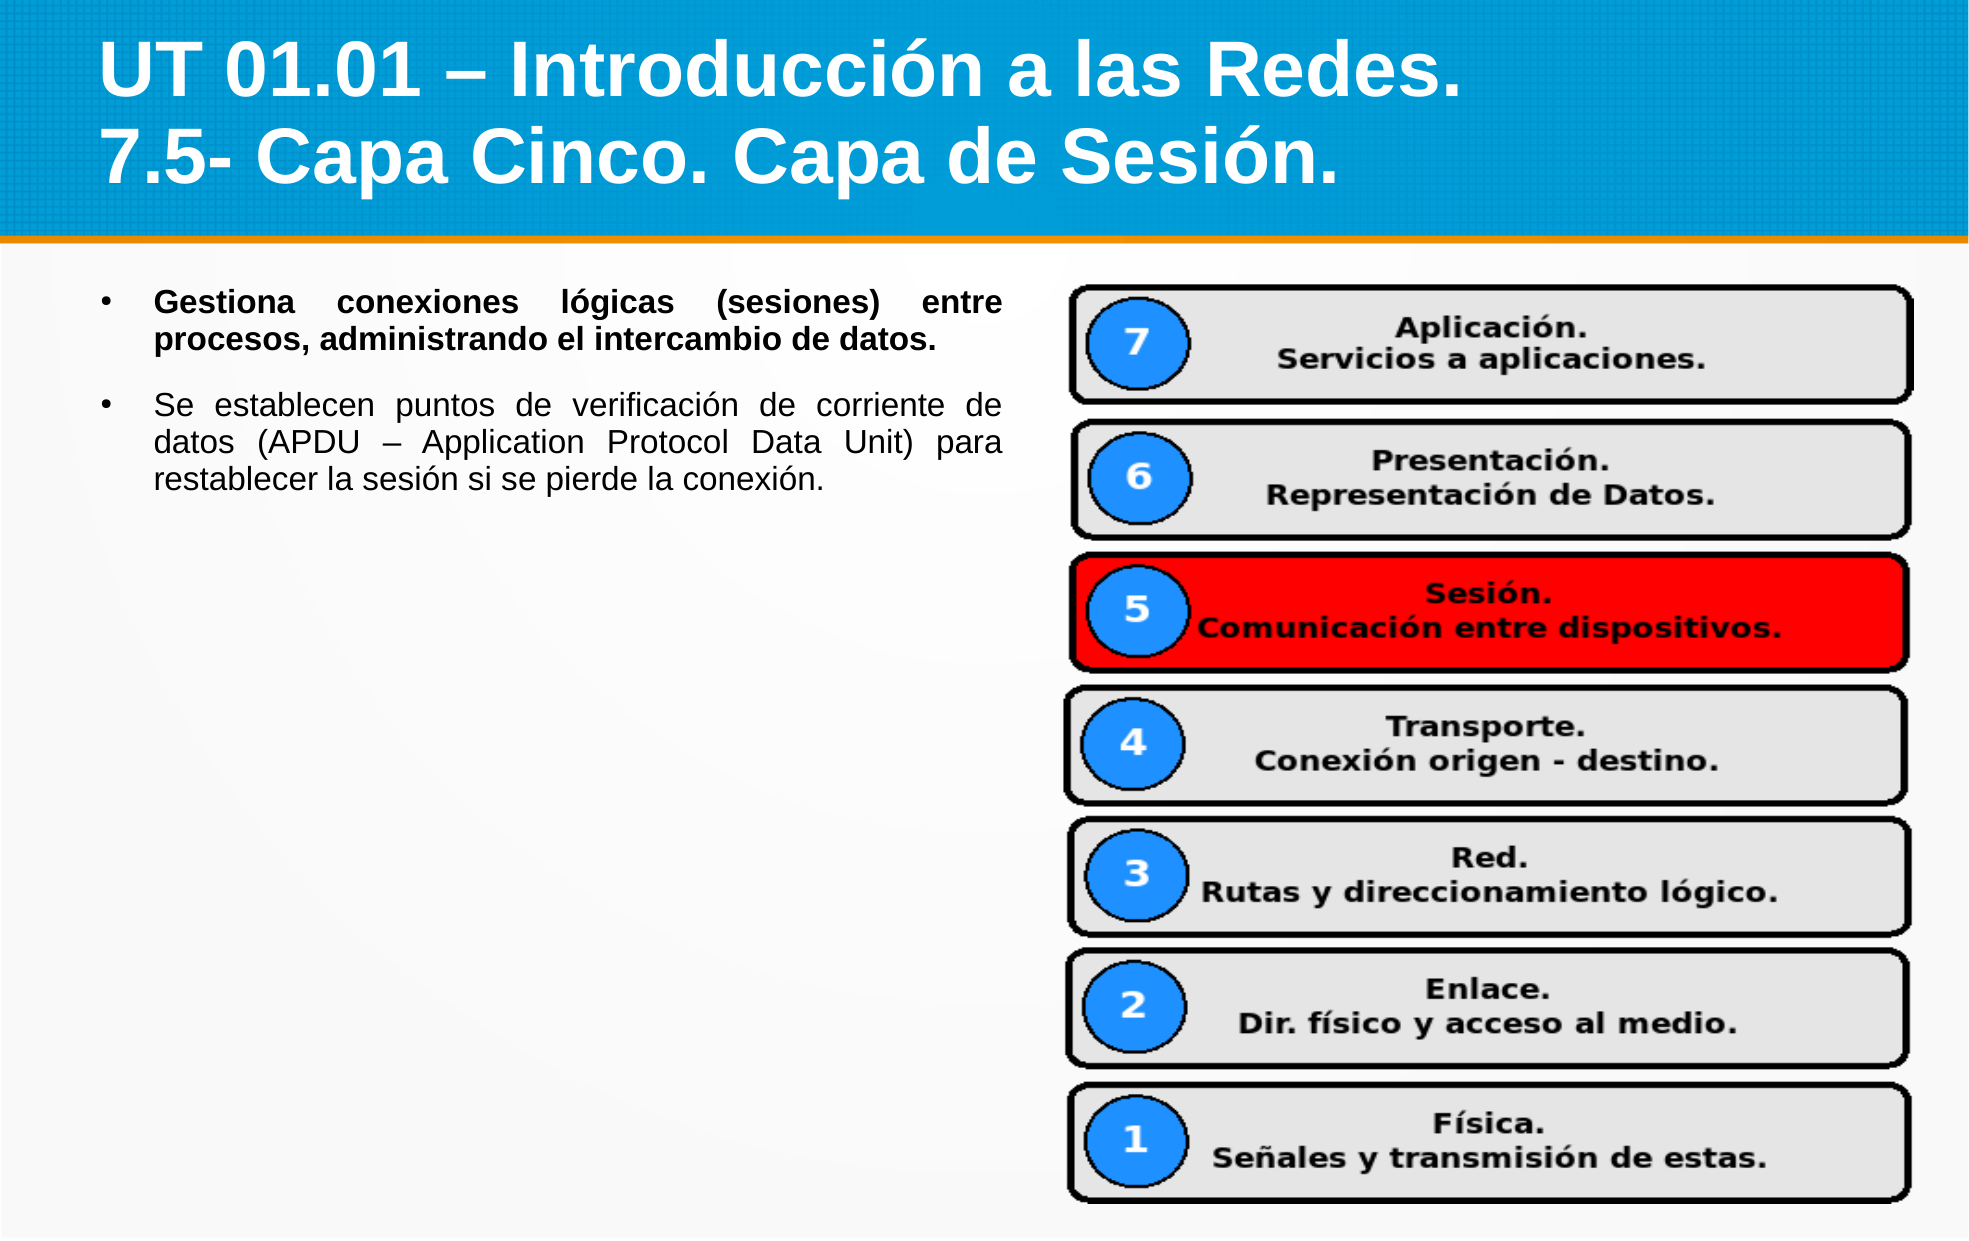

# UT 01.01 – Introducción a las Redes. 7.5- Capa Cinco. Capa de Sesión.
Gestiona conexiones lógicas (sesiones) entre procesos, administrando el intercambio de datos.
Se establecen puntos de verificación de corriente de datos (APDU – Application Protocol Data Unit) para restablecer la sesión si se pierde la conexión.